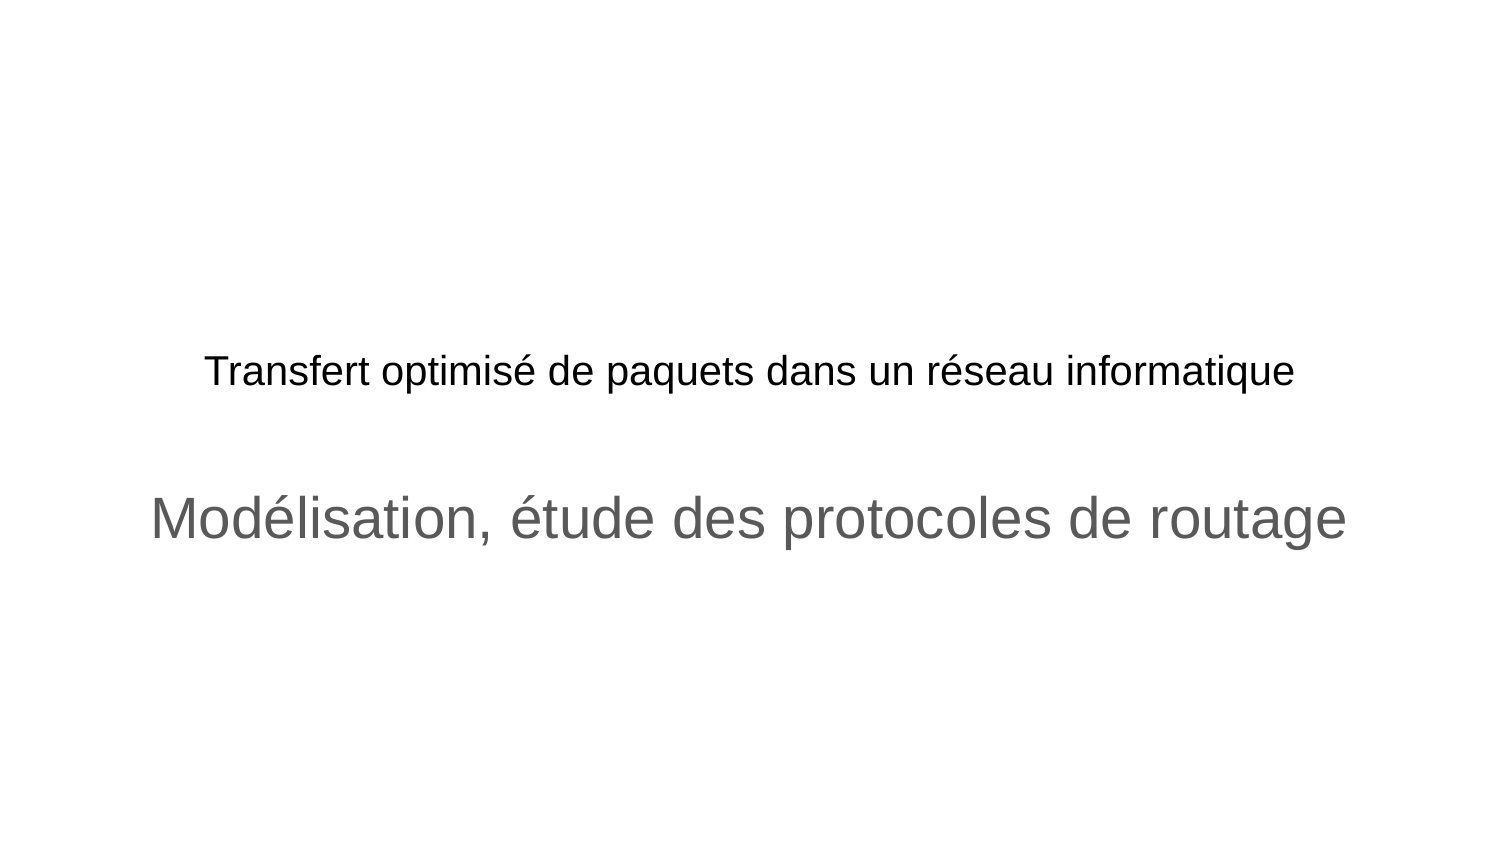

# Transfert optimisé de paquets dans un réseau informatique
Modélisation, étude des protocoles de routage